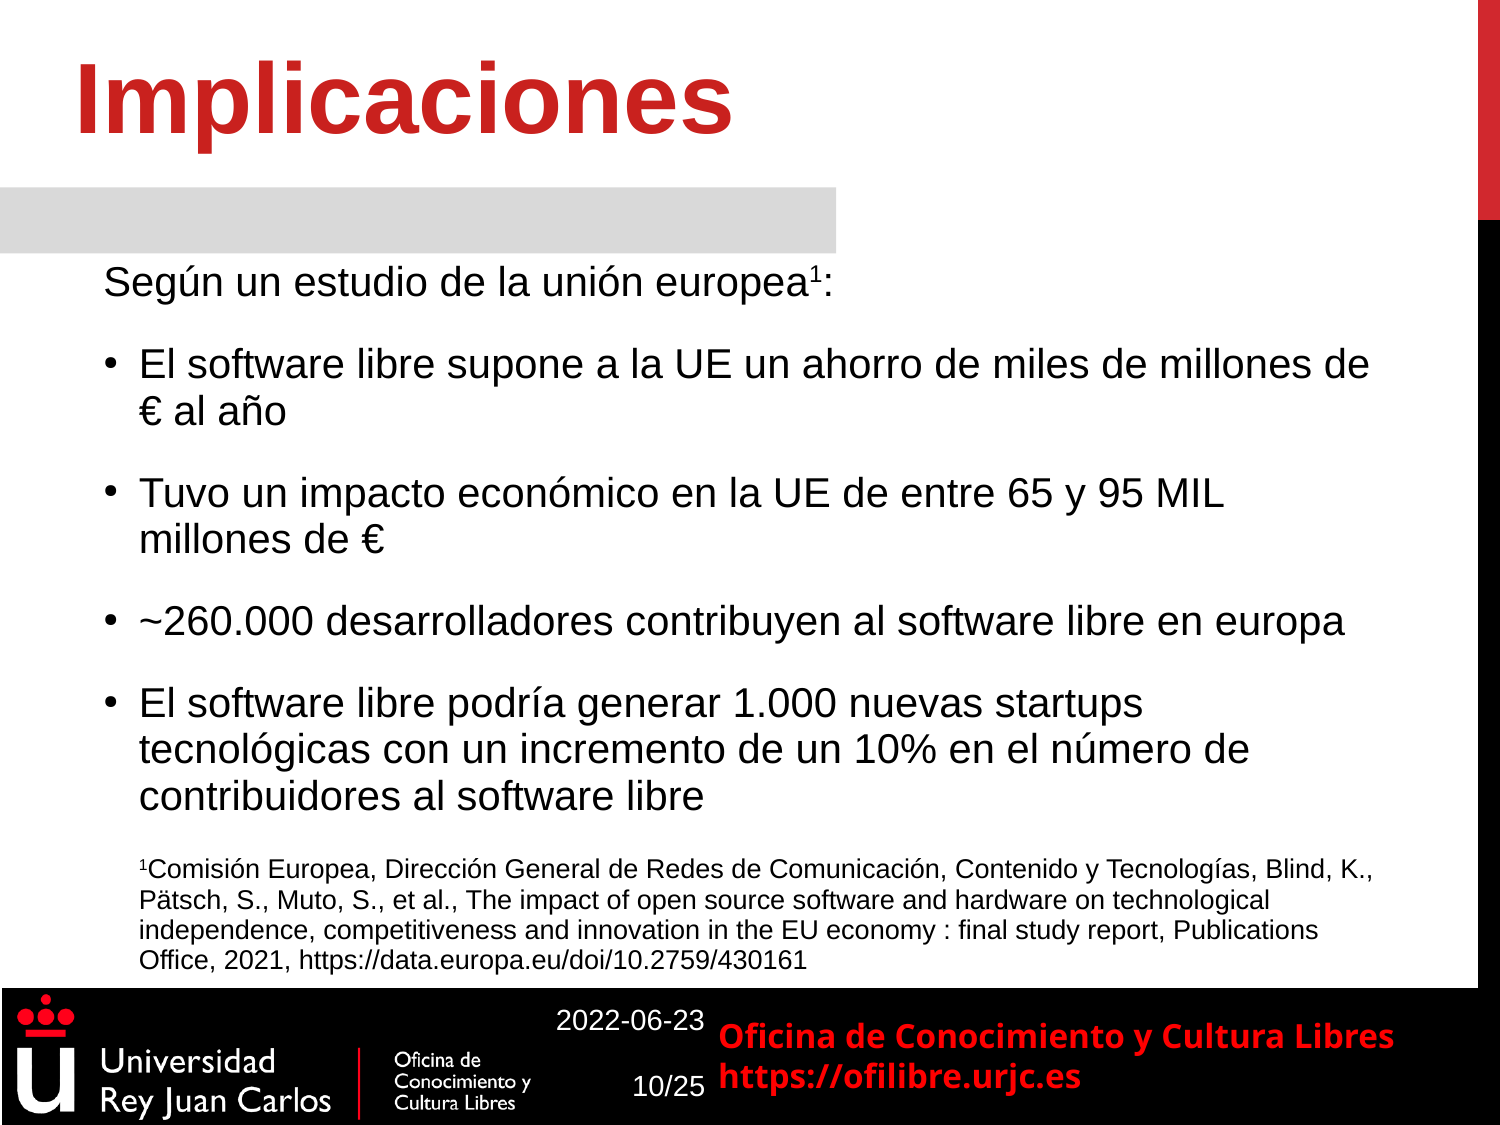

#
Implicaciones
Según un estudio de la unión europea1:
El software libre supone a la UE un ahorro de miles de millones de € al año
Tuvo un impacto económico en la UE de entre 65 y 95 MIL millones de €
~260.000 desarrolladores contribuyen al software libre en europa
El software libre podría generar 1.000 nuevas startups tecnológicas con un incremento de un 10% en el número de contribuidores al software libre
1Comisión Europea, Dirección General de Redes de Comunicación, Contenido y Tecnologías, Blind, K., Pätsch, S., Muto, S., et al., The impact of open source software and hardware on technological independence, competitiveness and innovation in the EU economy : final study report, Publications Office, 2021, https://data.europa.eu/doi/10.2759/430161